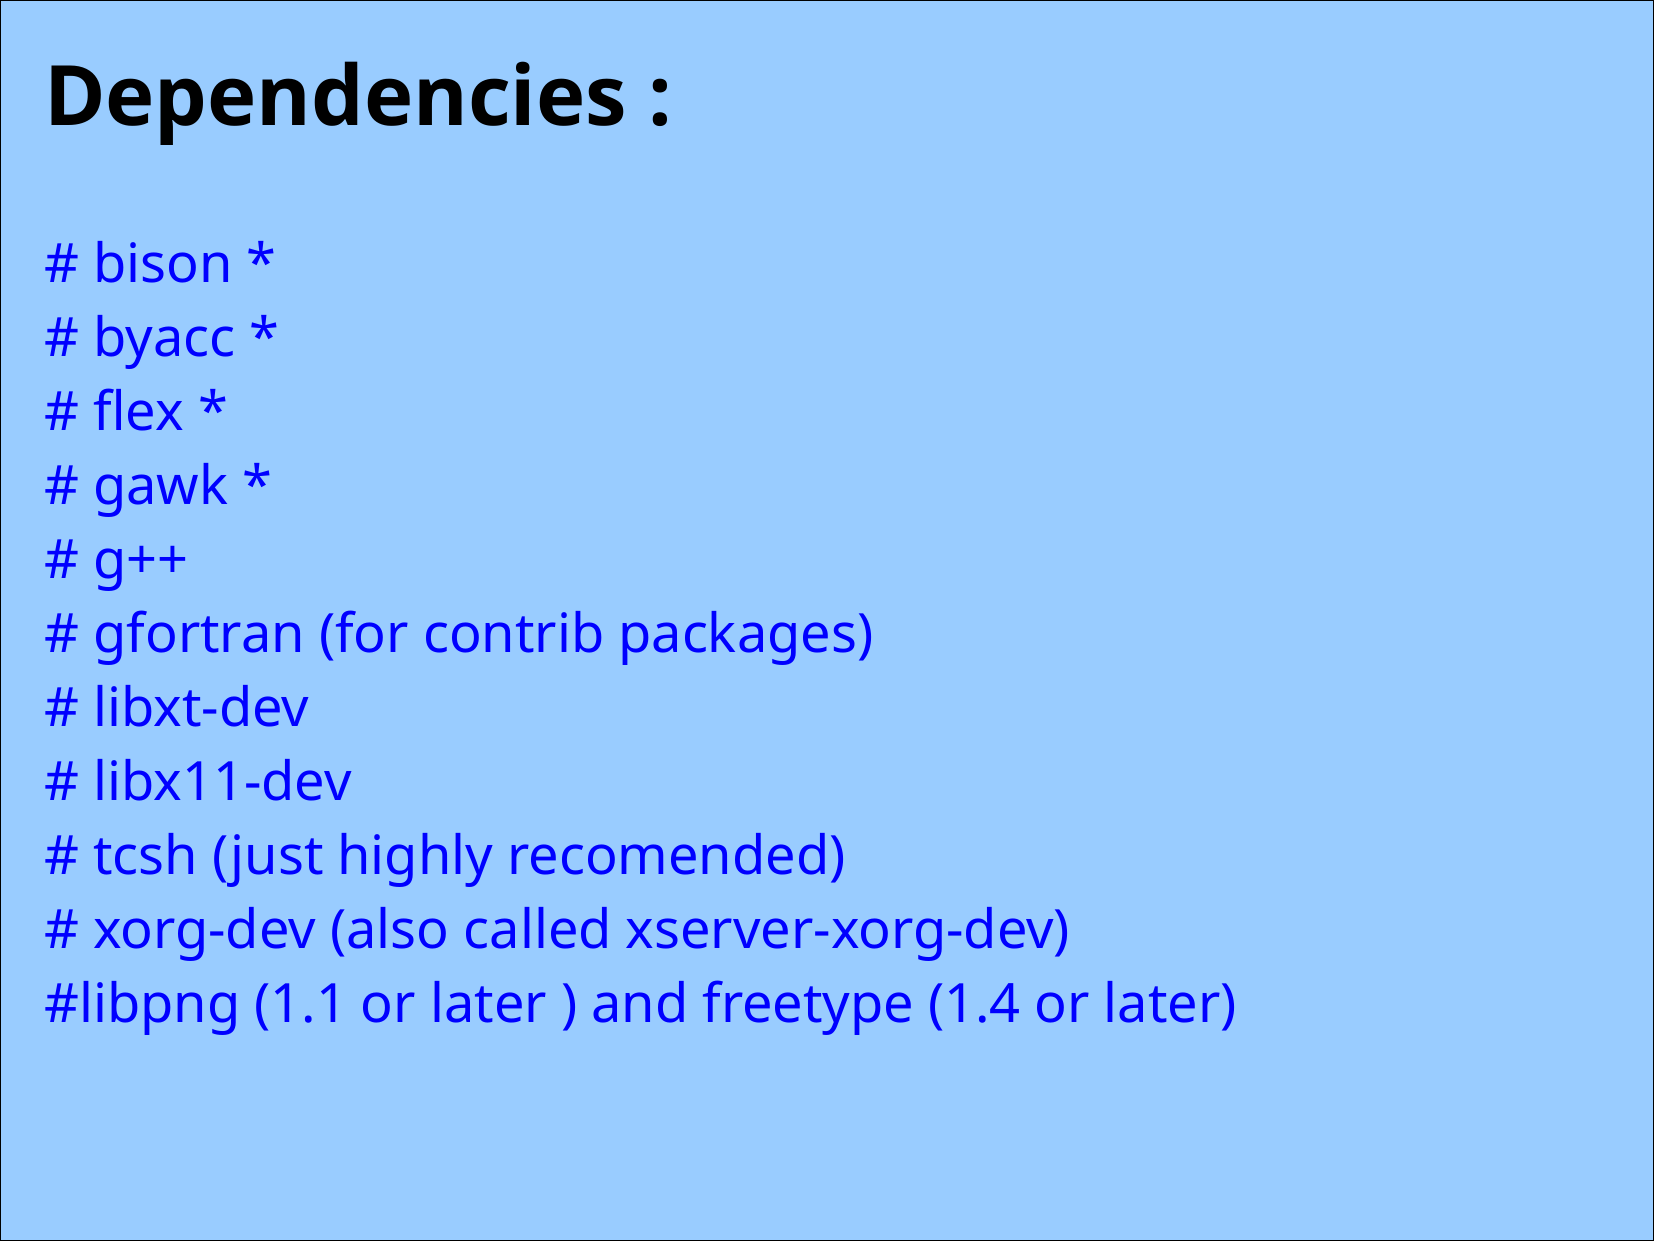

Dependencies :
# bison *
# byacc *
# flex *
# gawk *
# g++
# gfortran (for contrib packages)
# libxt-dev
# libx11-dev
# tcsh (just highly recomended)
# xorg-dev (also called xserver-xorg-dev)
#libpng (1.1 or later ) and freetype (1.4 or later)